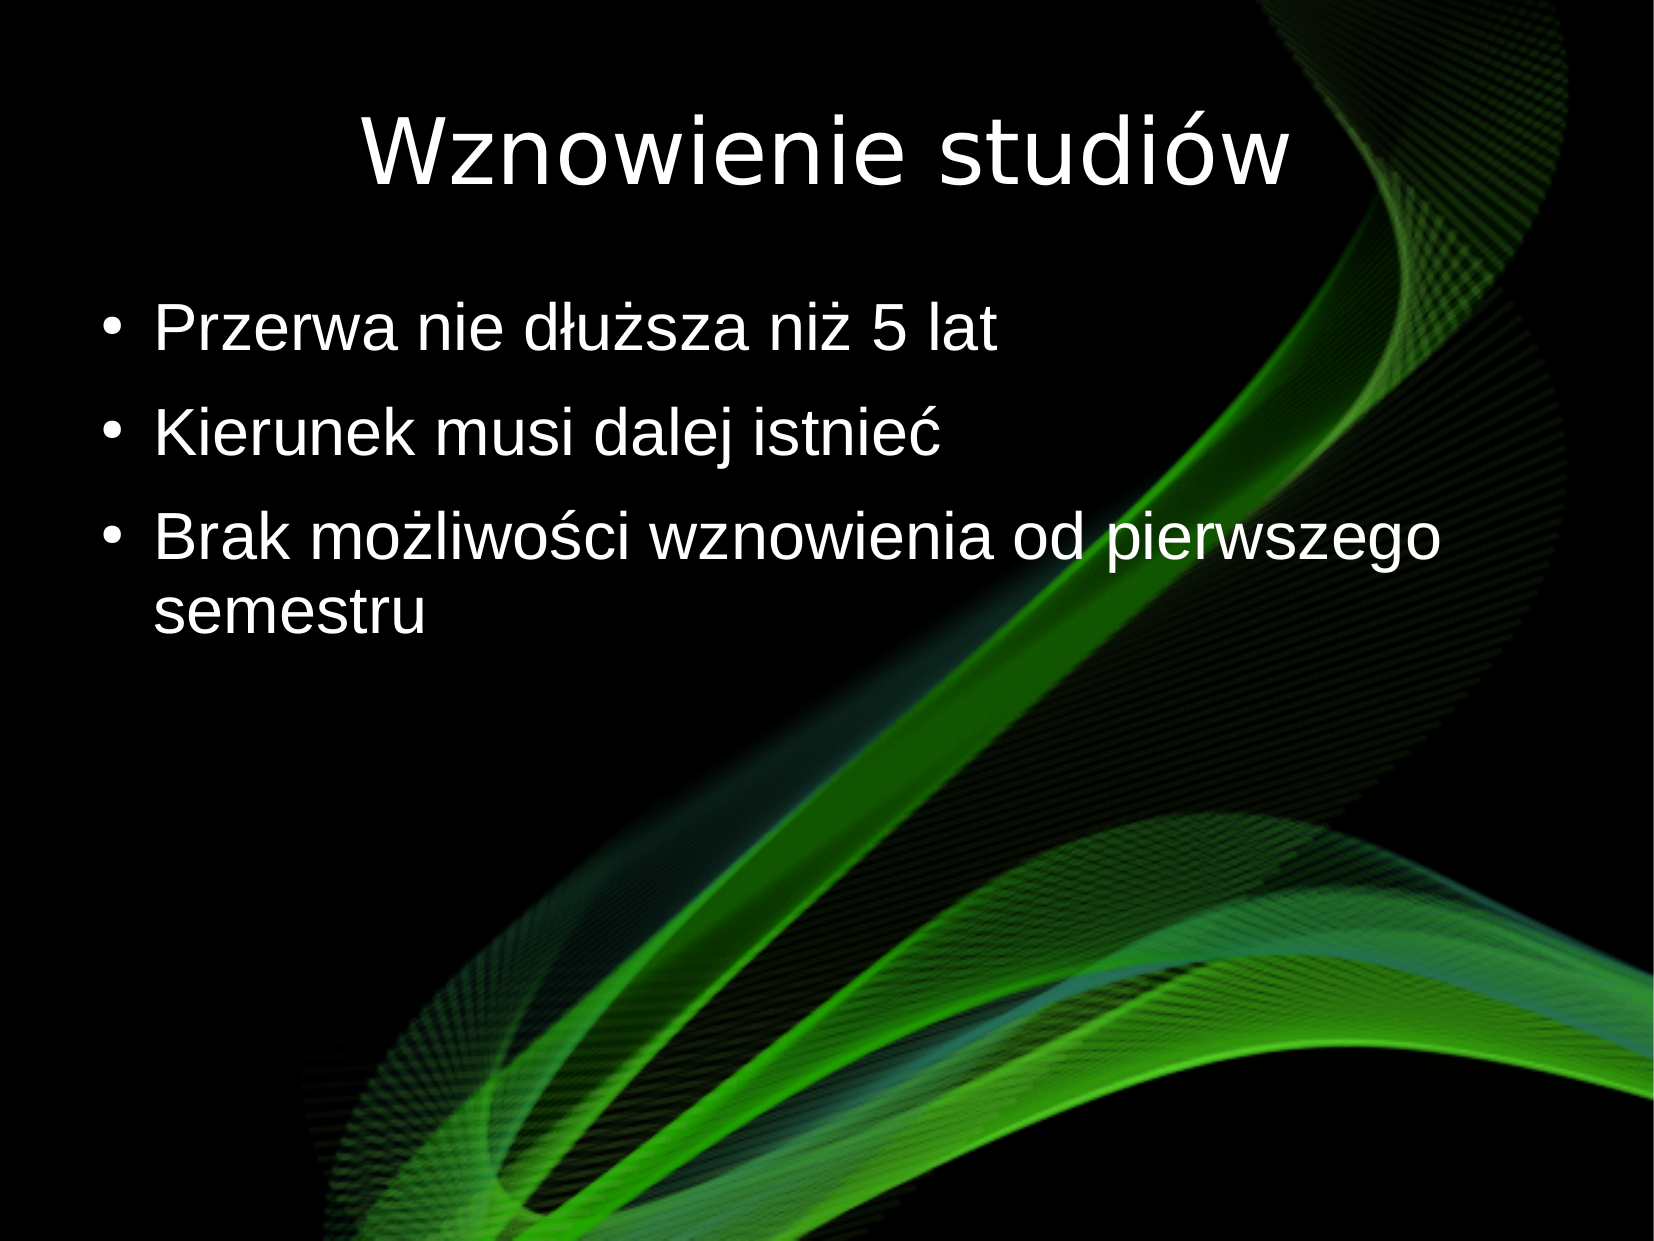

# Wznowienie studiów
Przerwa nie dłuższa niż 5 lat
Kierunek musi dalej istnieć
Brak możliwości wznowienia od pierwszego semestru